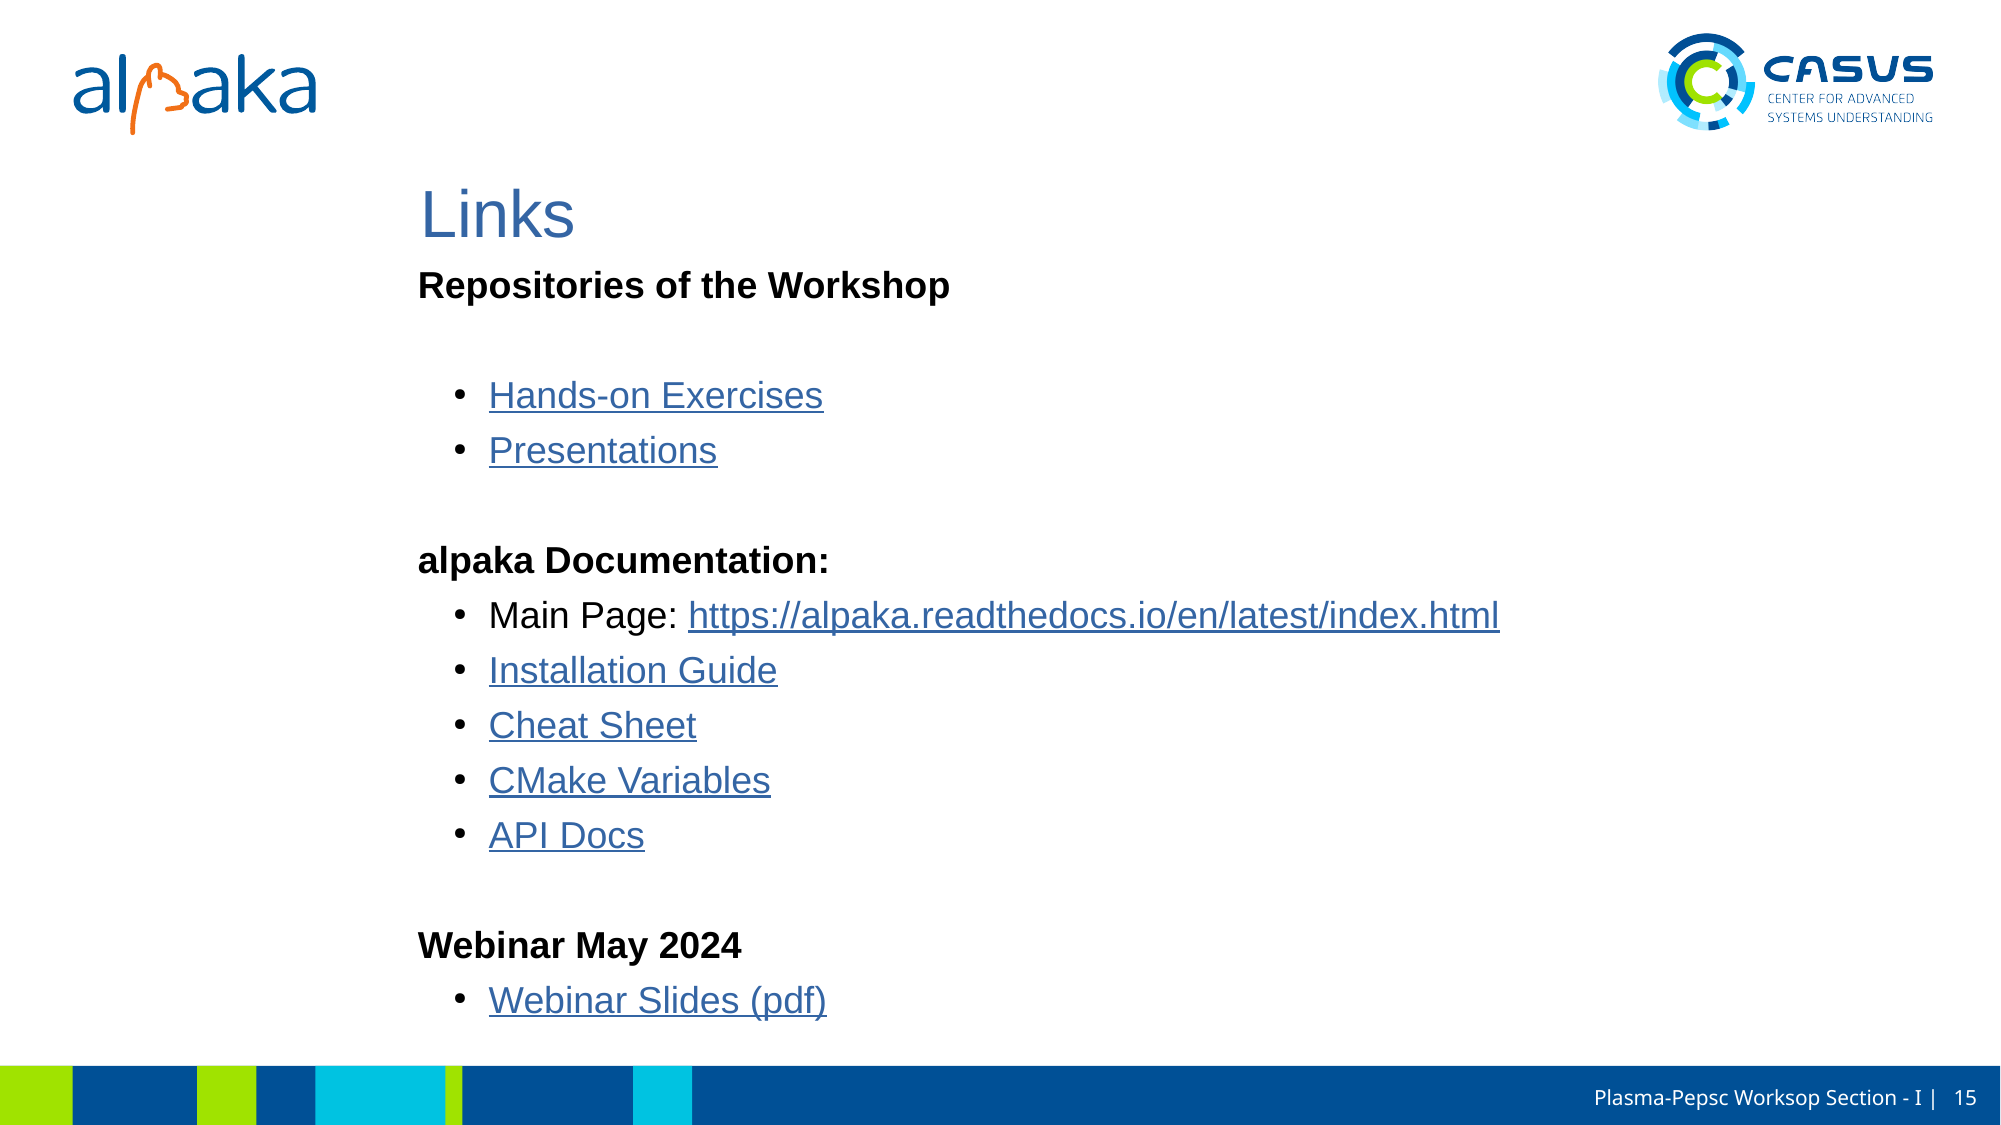

Repositories of the Workshop
Hands-on Exercises
Presentations
alpaka Documentation:
Main Page: https://alpaka.readthedocs.io/en/latest/index.html
Installation Guide
Cheat Sheet
CMake Variables
API Docs
Webinar May 2024
Webinar Slides (pdf)
Links
Plasma-Pepsc Worksop Section - I
15